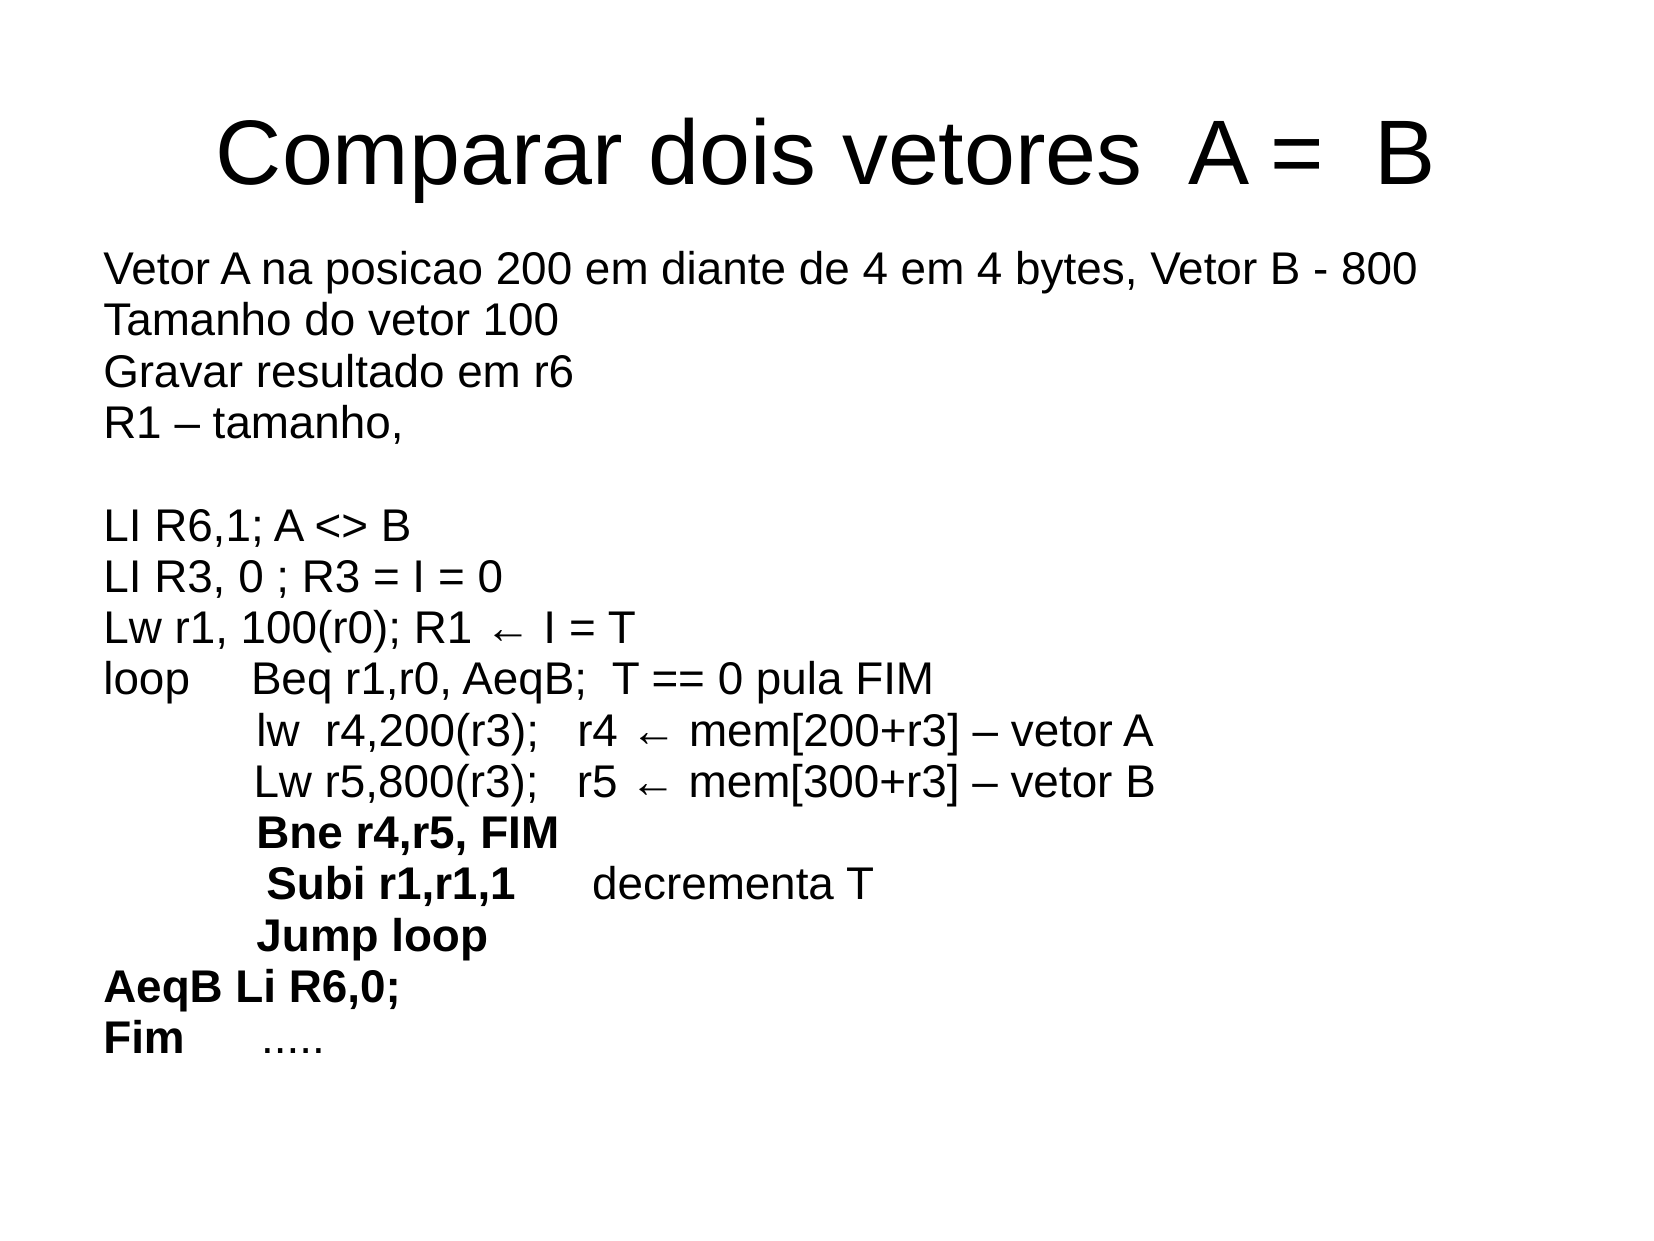

# Comparar dois vetores A = B
Vetor A na posicao 200 em diante de 4 em 4 bytes, Vetor B - 800
Tamanho do vetor 100
Gravar resultado em r6
R1 – tamanho,
LI R6,1; A <> B
LI R3, 0 ; R3 = I = 0
Lw r1, 100(r0); R1 ← I = T
loop	Beq r1,r0, AeqB; T == 0 pula FIM
 lw r4,200(r3); r4 ← mem[200+r3] – vetor A
	 Lw r5,800(r3); r5 ← mem[300+r3] – vetor B
 Bne r4,r5, FIM
	 Subi r1,r1,1 decrementa T
 Jump loop
AeqB Li R6,0;
Fim .....